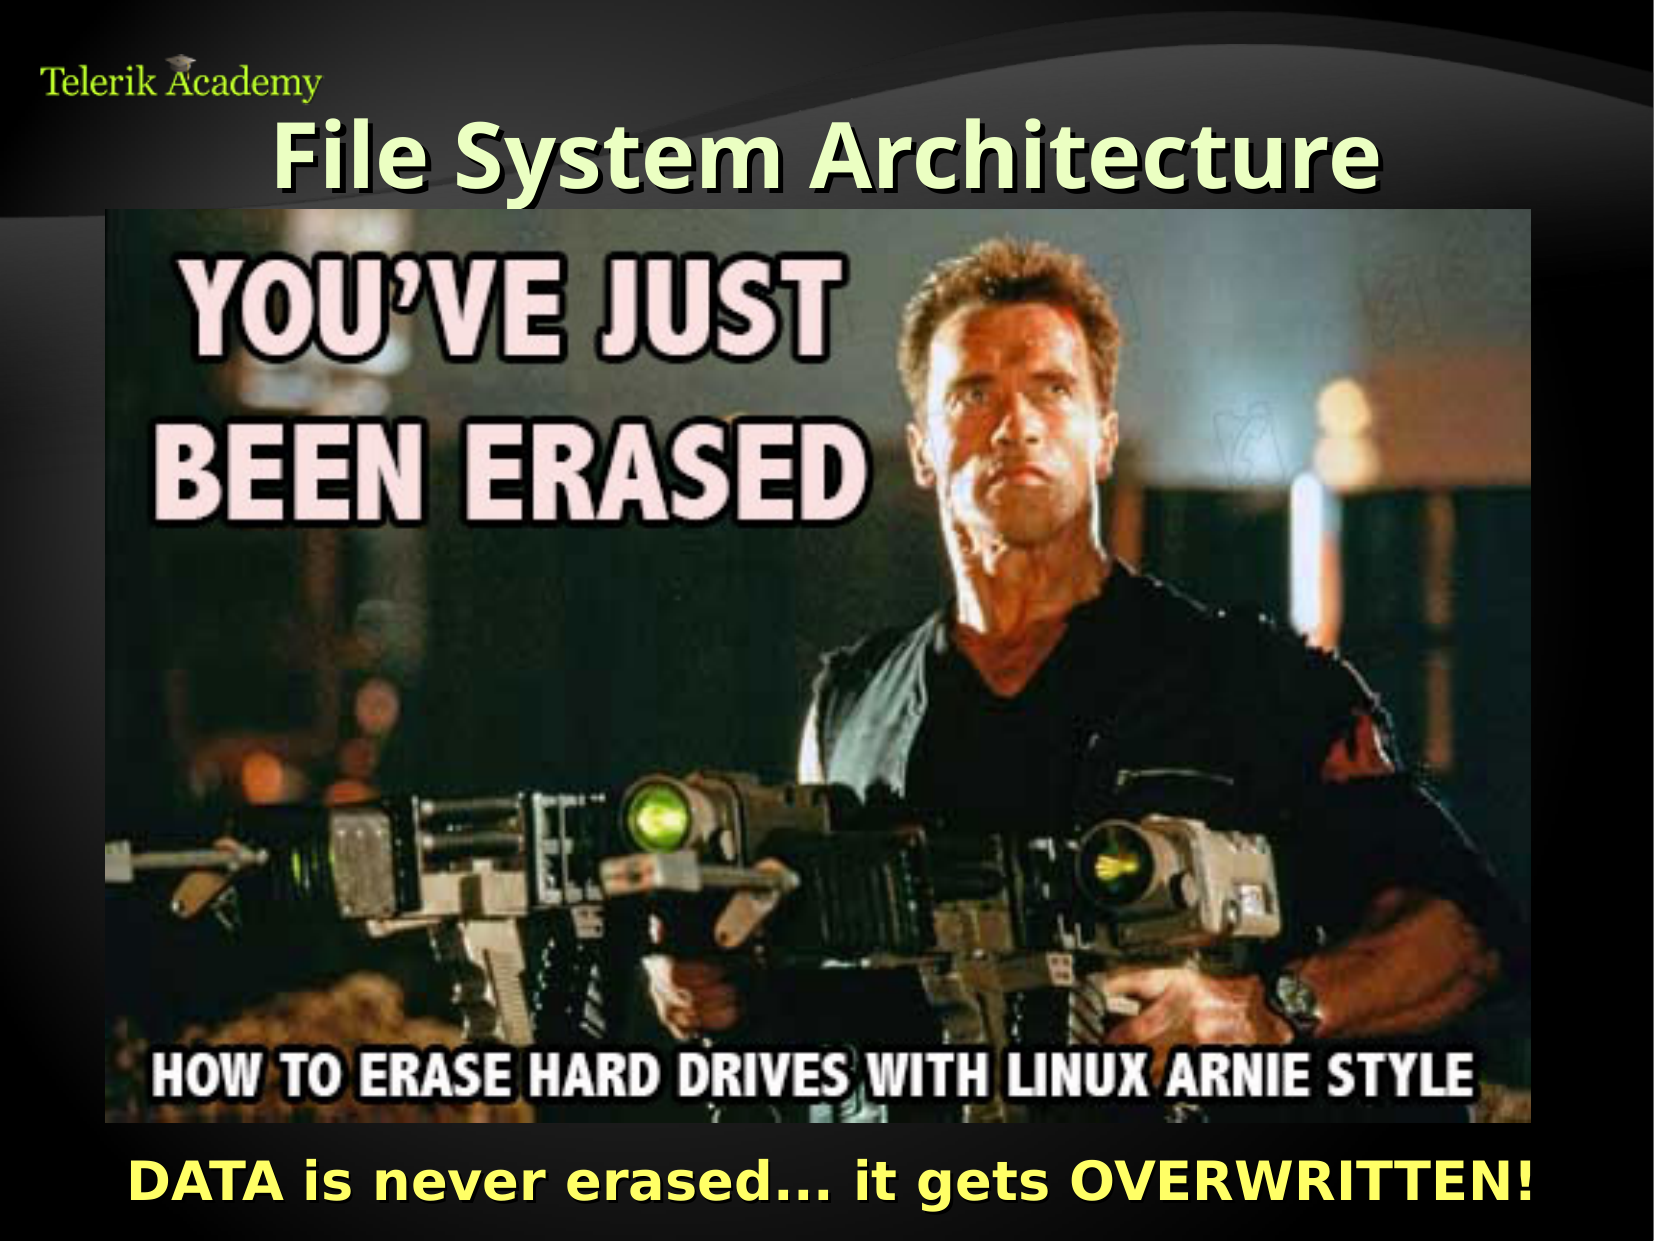

# File System Architecture
DATA is never erased... it gets OVERWRITTEN!